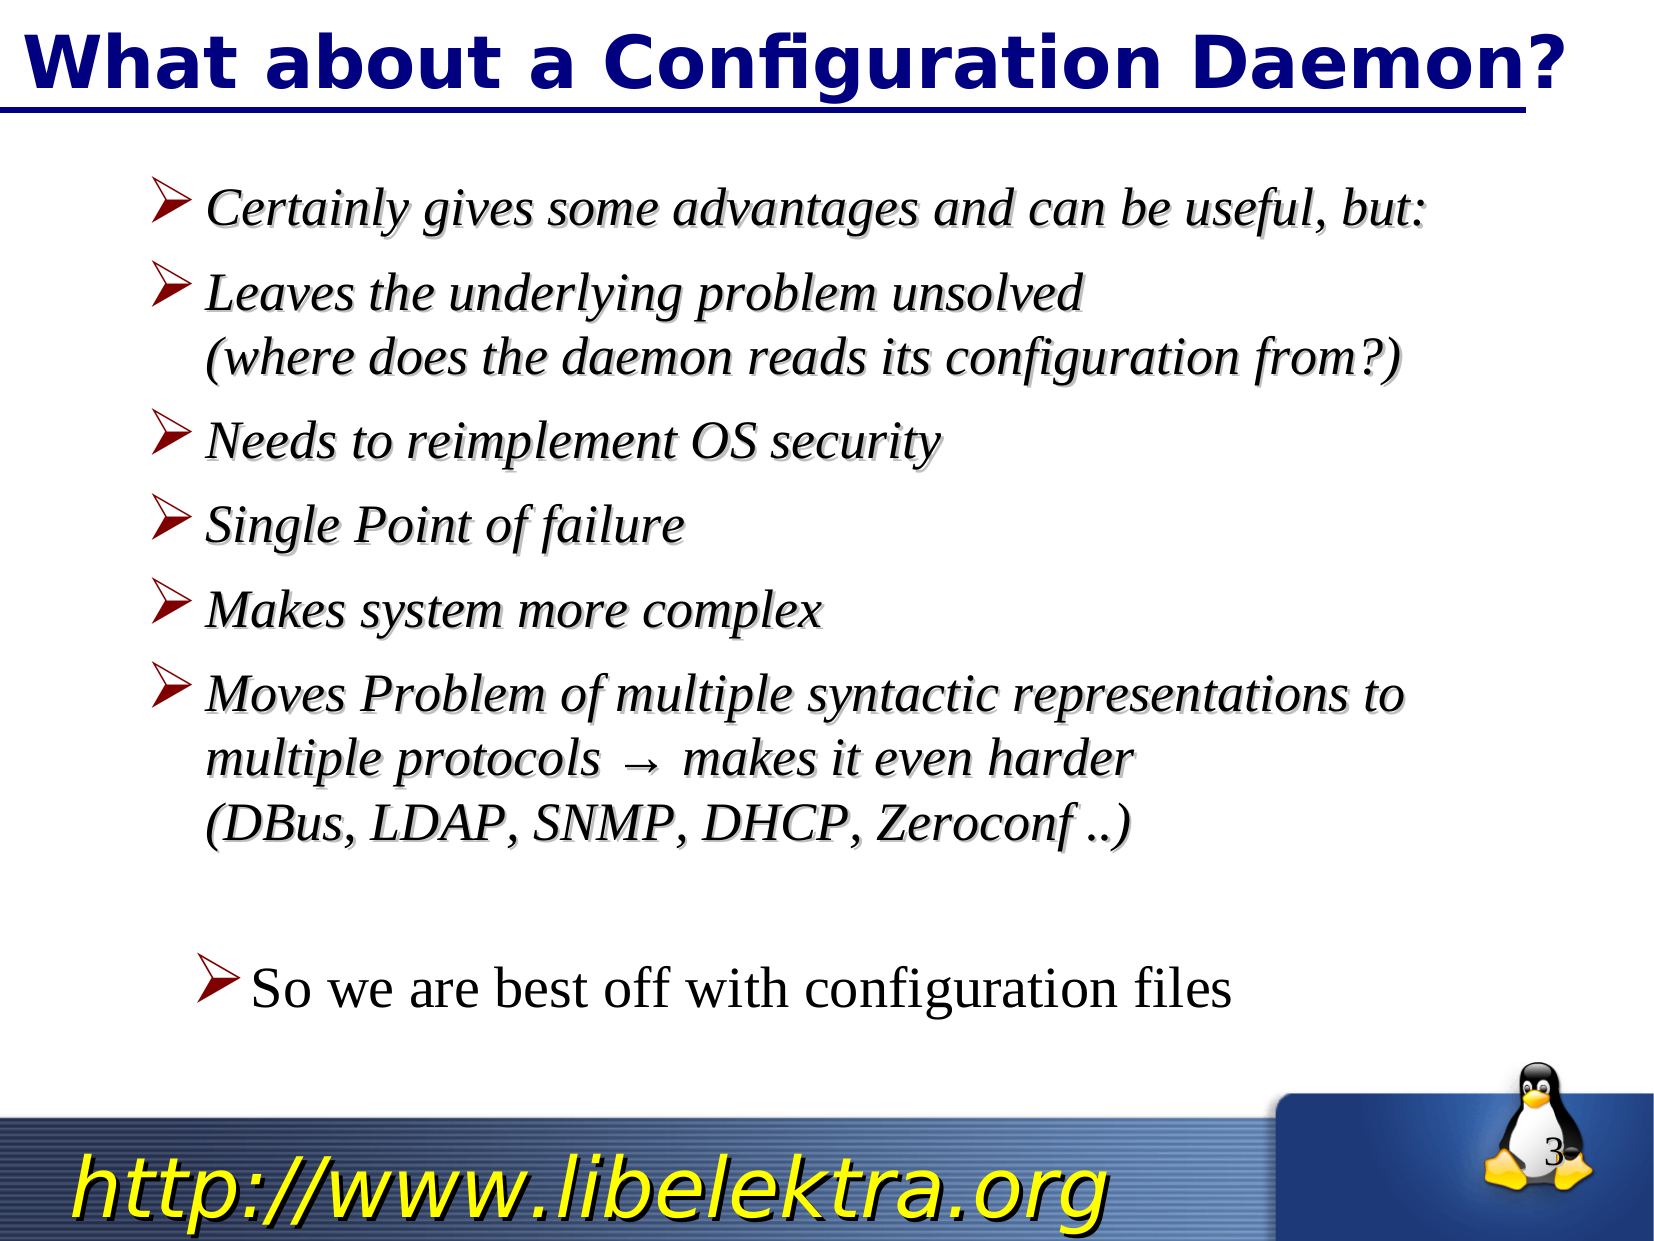

What about a Configuration Daemon?
# Certainly gives some advantages and can be useful, but:
Leaves the underlying problem unsolved
(where does the daemon reads its configuration from?)
Needs to reimplement OS security
Single Point of failure
Makes system more complex
Moves Problem of multiple syntactic representations to multiple protocols → makes it even harder
(DBus, LDAP, SNMP, DHCP, Zeroconf ..)
So we are best off with configuration files